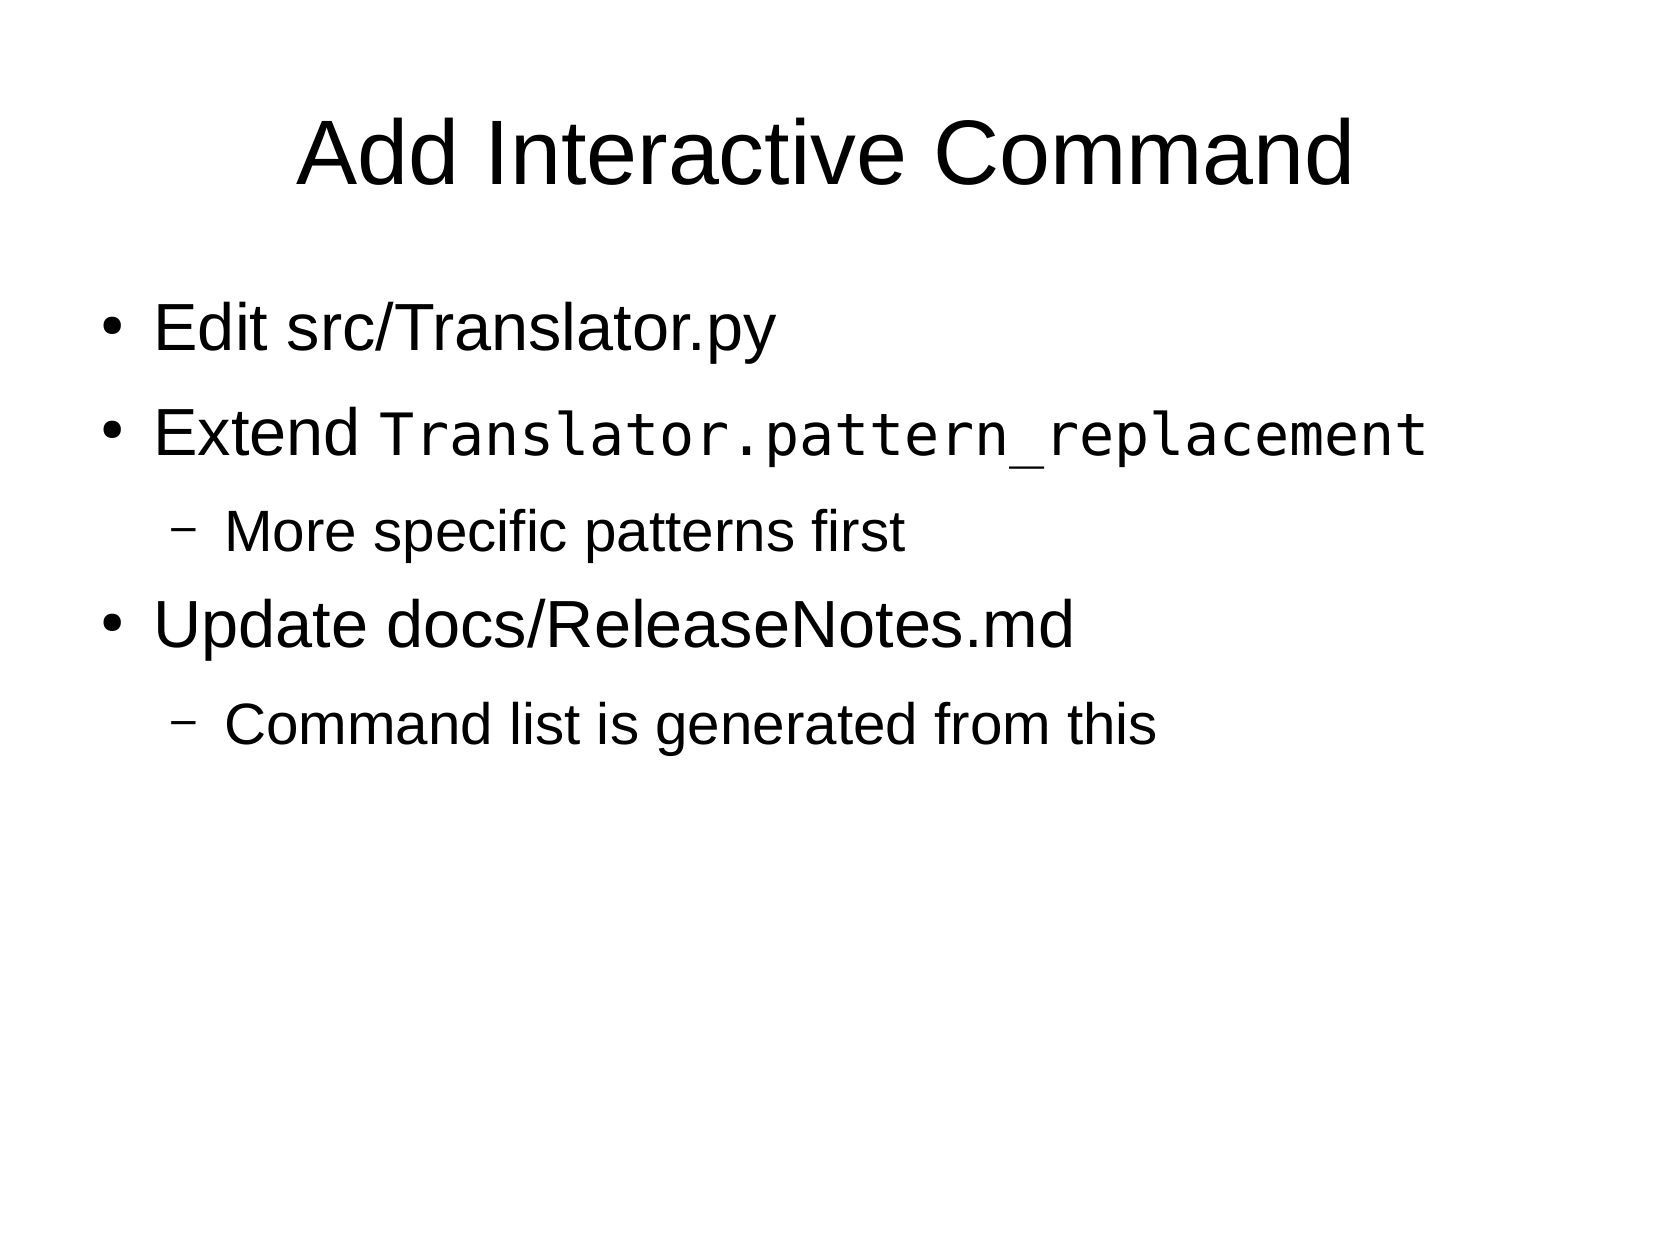

# Add Interactive Command
Edit src/Translator.py
Extend Translator.pattern_replacement
More specific patterns first
Update docs/ReleaseNotes.md
Command list is generated from this